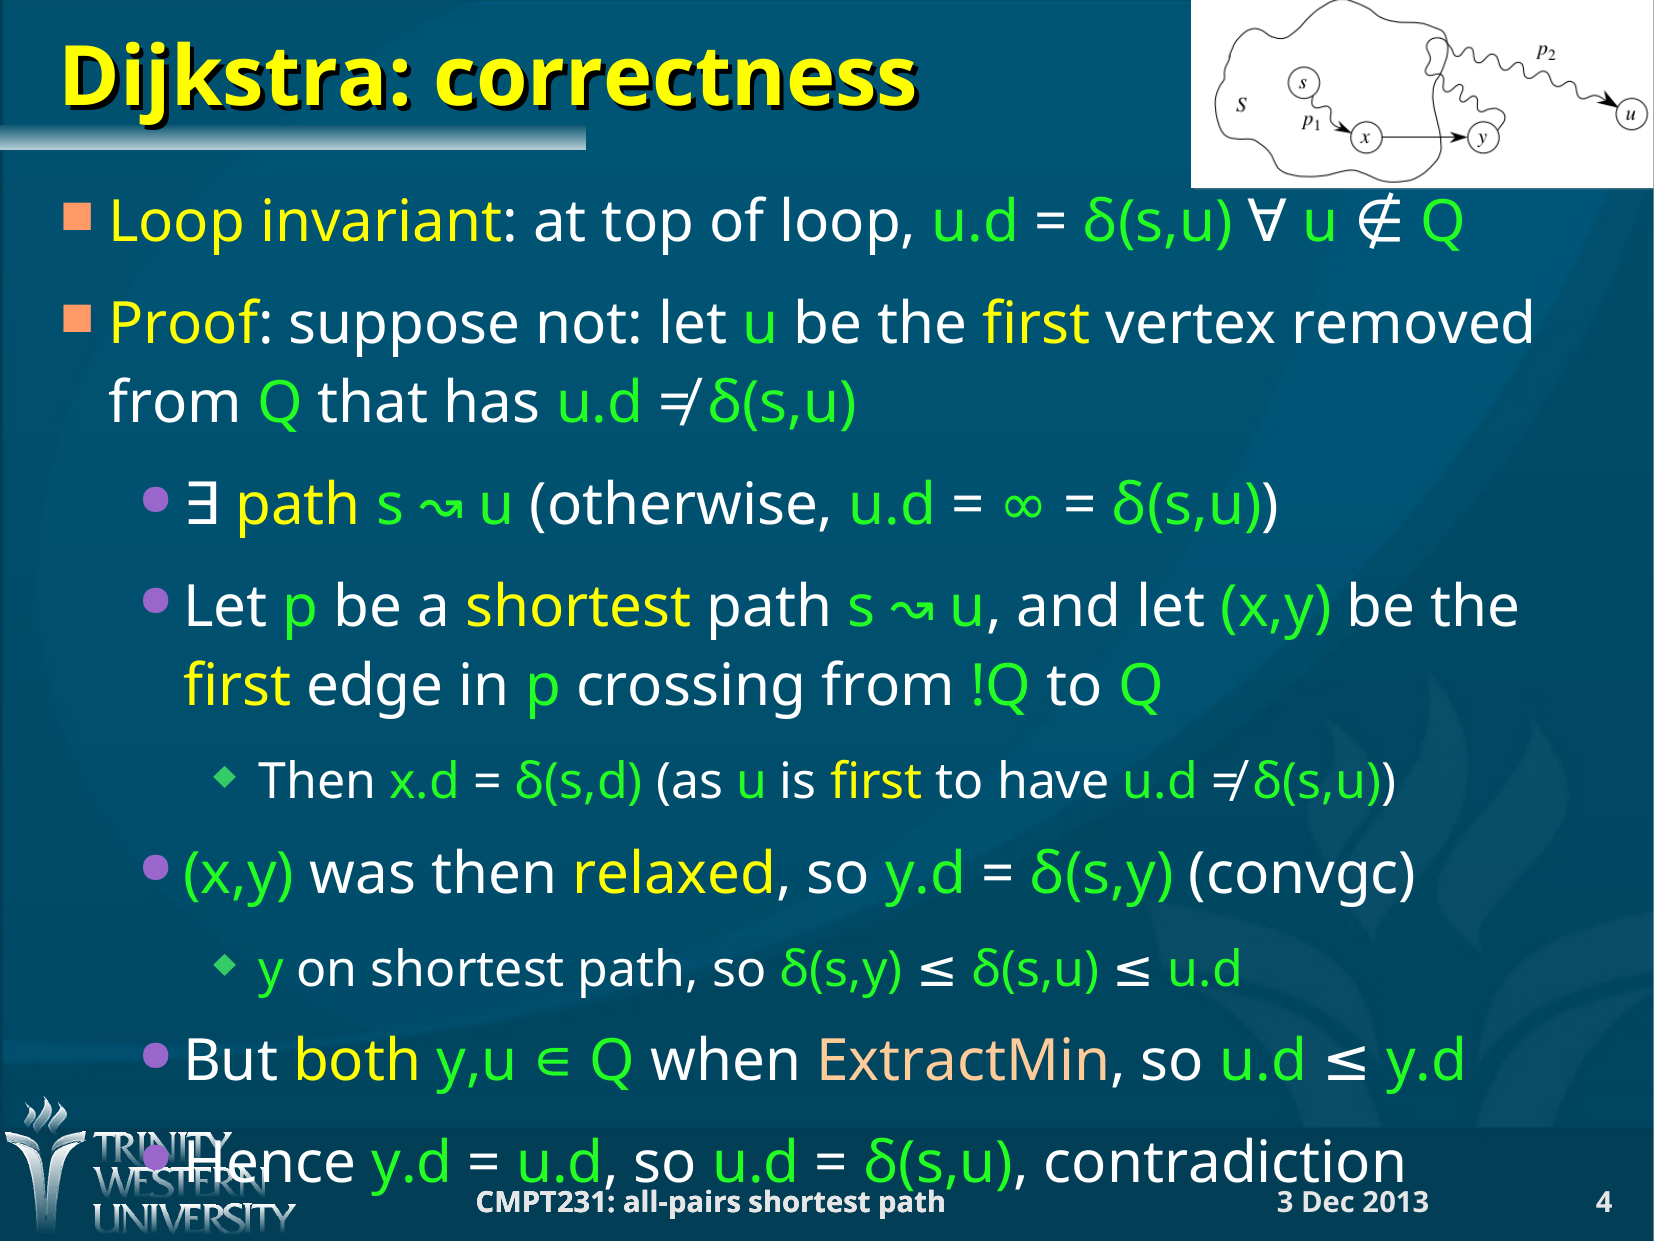

# Dijkstra: correctness
Loop invariant: at top of loop, u.d = δ(s,u) ∀ u ∉ Q
Proof: suppose not: let u be the first vertex removed from Q that has u.d ≠ δ(s,u)
∃ path s ↝ u (otherwise, u.d = ∞ = δ(s,u))
Let p be a shortest path s ↝ u, and let (x,y) be the first edge in p crossing from !Q to Q
Then x.d = δ(s,d) (as u is first to have u.d ≠ δ(s,u))
(x,y) was then relaxed, so y.d = δ(s,y) (convgc)
y on shortest path, so δ(s,y) ≤ δ(s,u) ≤ u.d
But both y,u ∊ Q when ExtractMin, so u.d ≤ y.d
Hence y.d = u.d, so u.d = δ(s,u), contradiction
CMPT231: all-pairs shortest path
3 Dec 2013
4